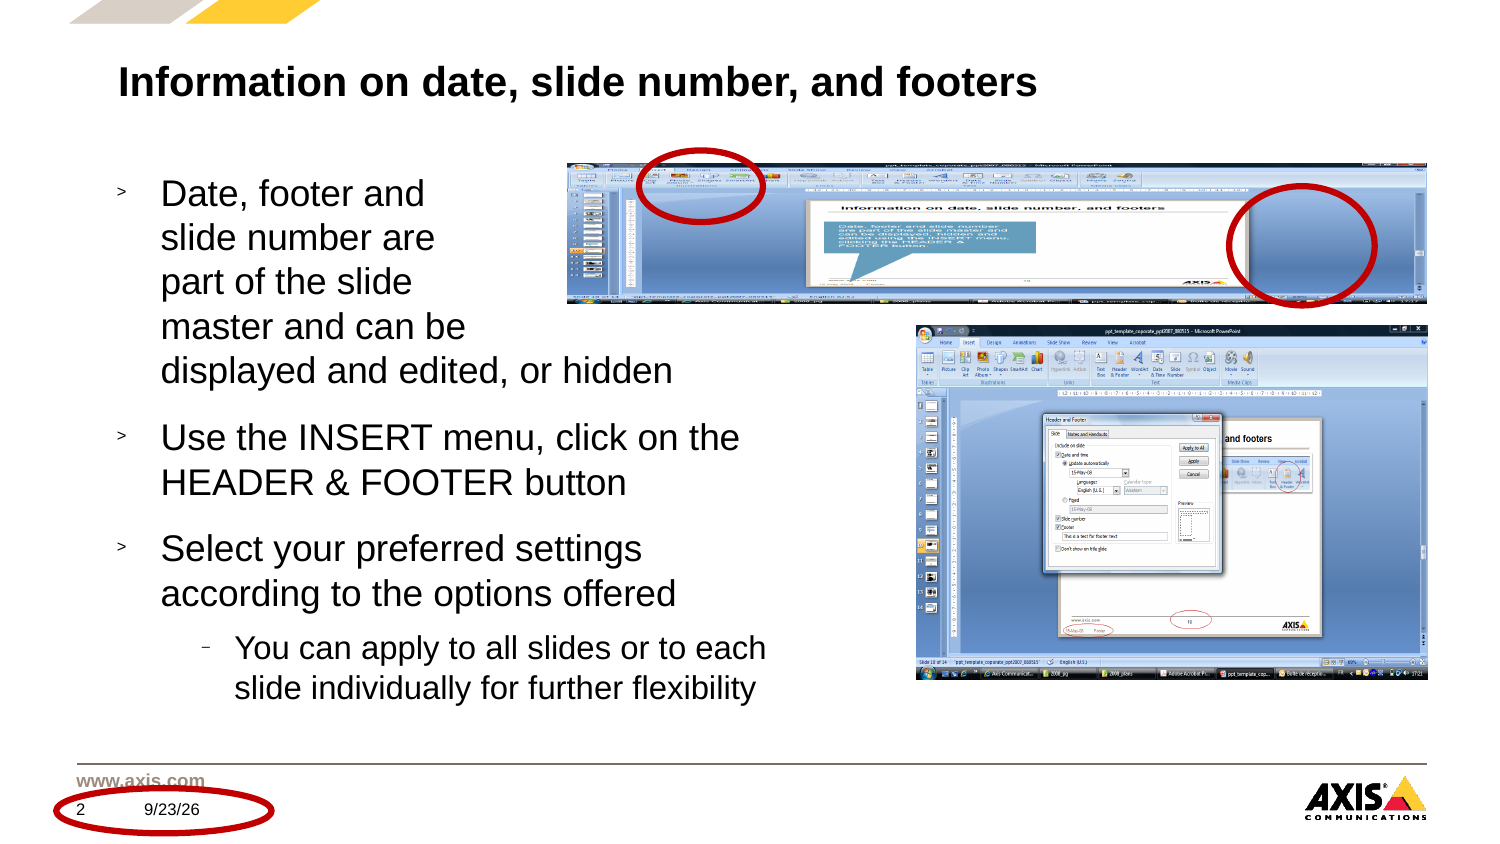

Information on date, slide number, and footers
# Date, footer and slide number are part of the slide master and can be displayed and edited, or hidden
Use the INSERT menu, click on the
HEADER & FOOTER button
Select your preferred settings
according to the options offered
You can apply to all slides or to each
slide individually for further flexibility